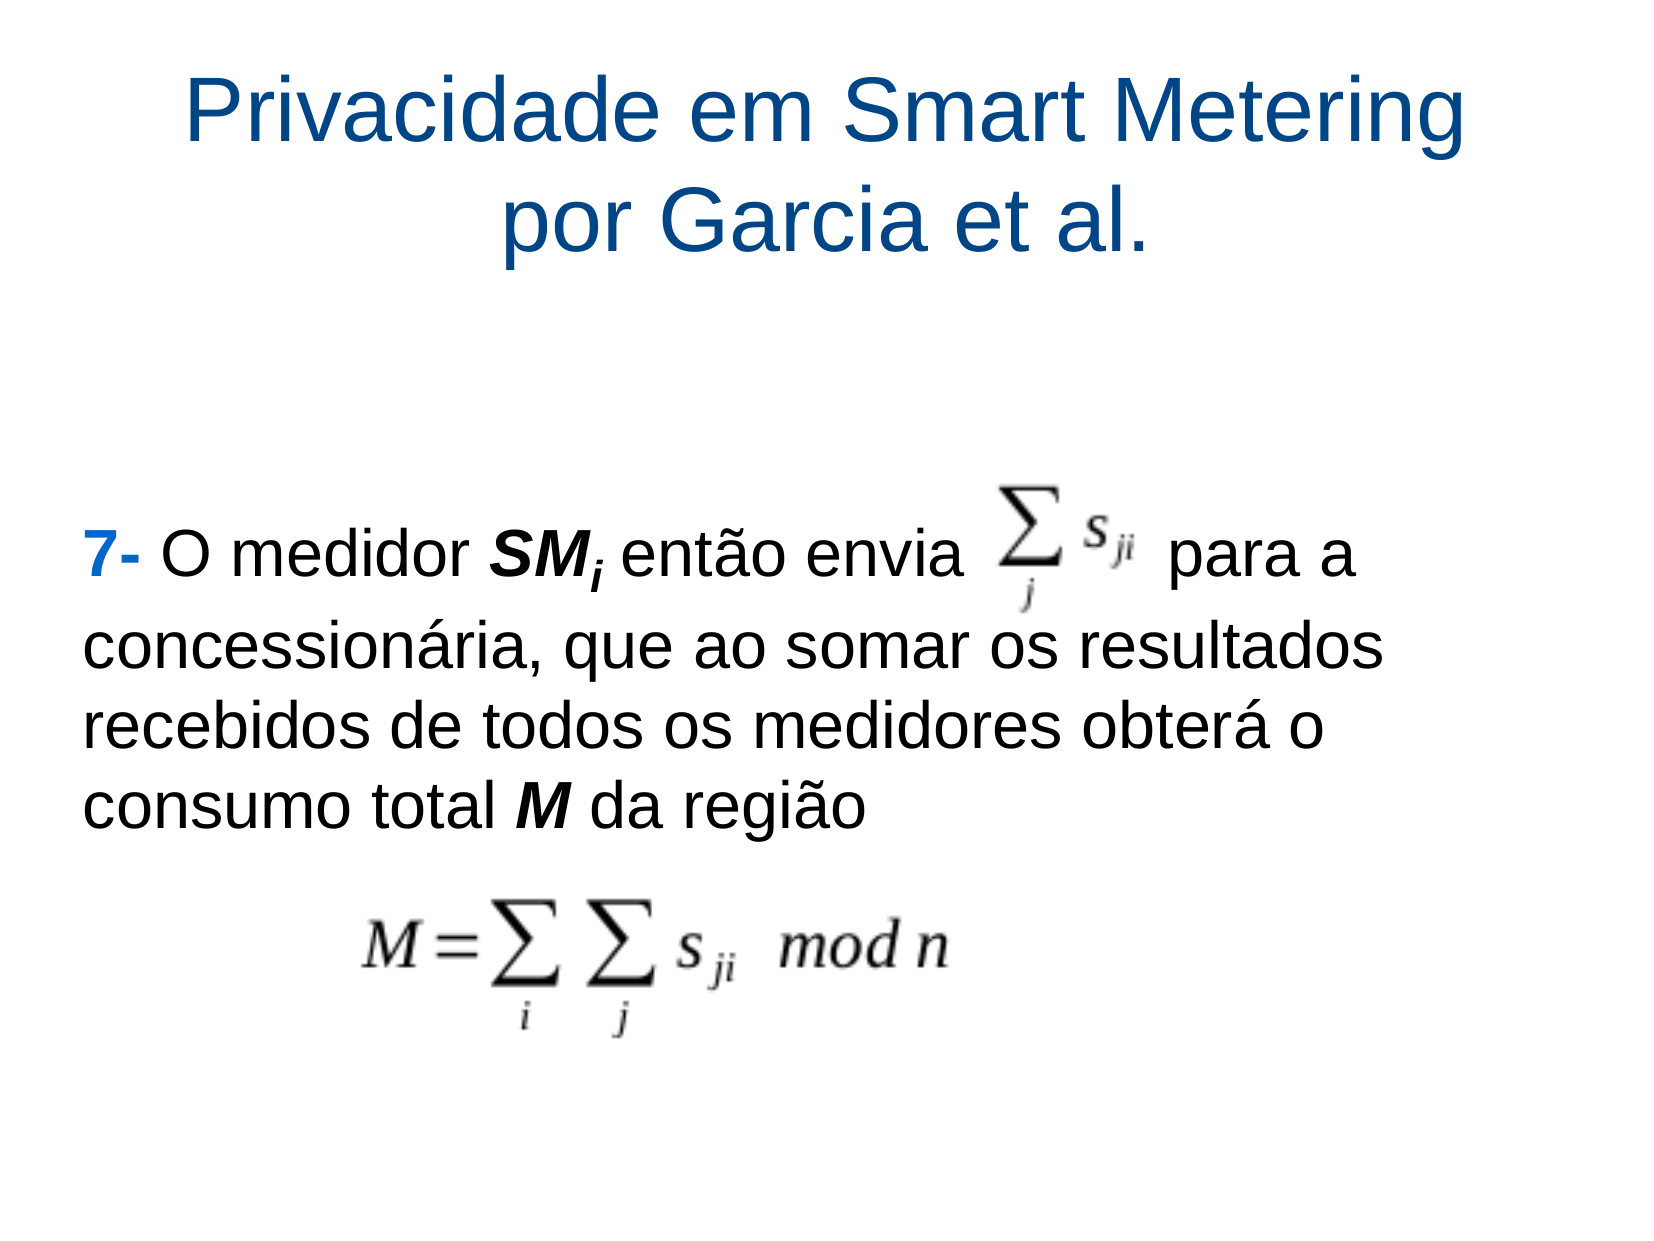

# Privacidade em Smart Metering por Garcia et al.
7- O medidor SMi então envia para a concessionária, que ao somar os resultados recebidos de todos os medidores obterá o consumo total M da região